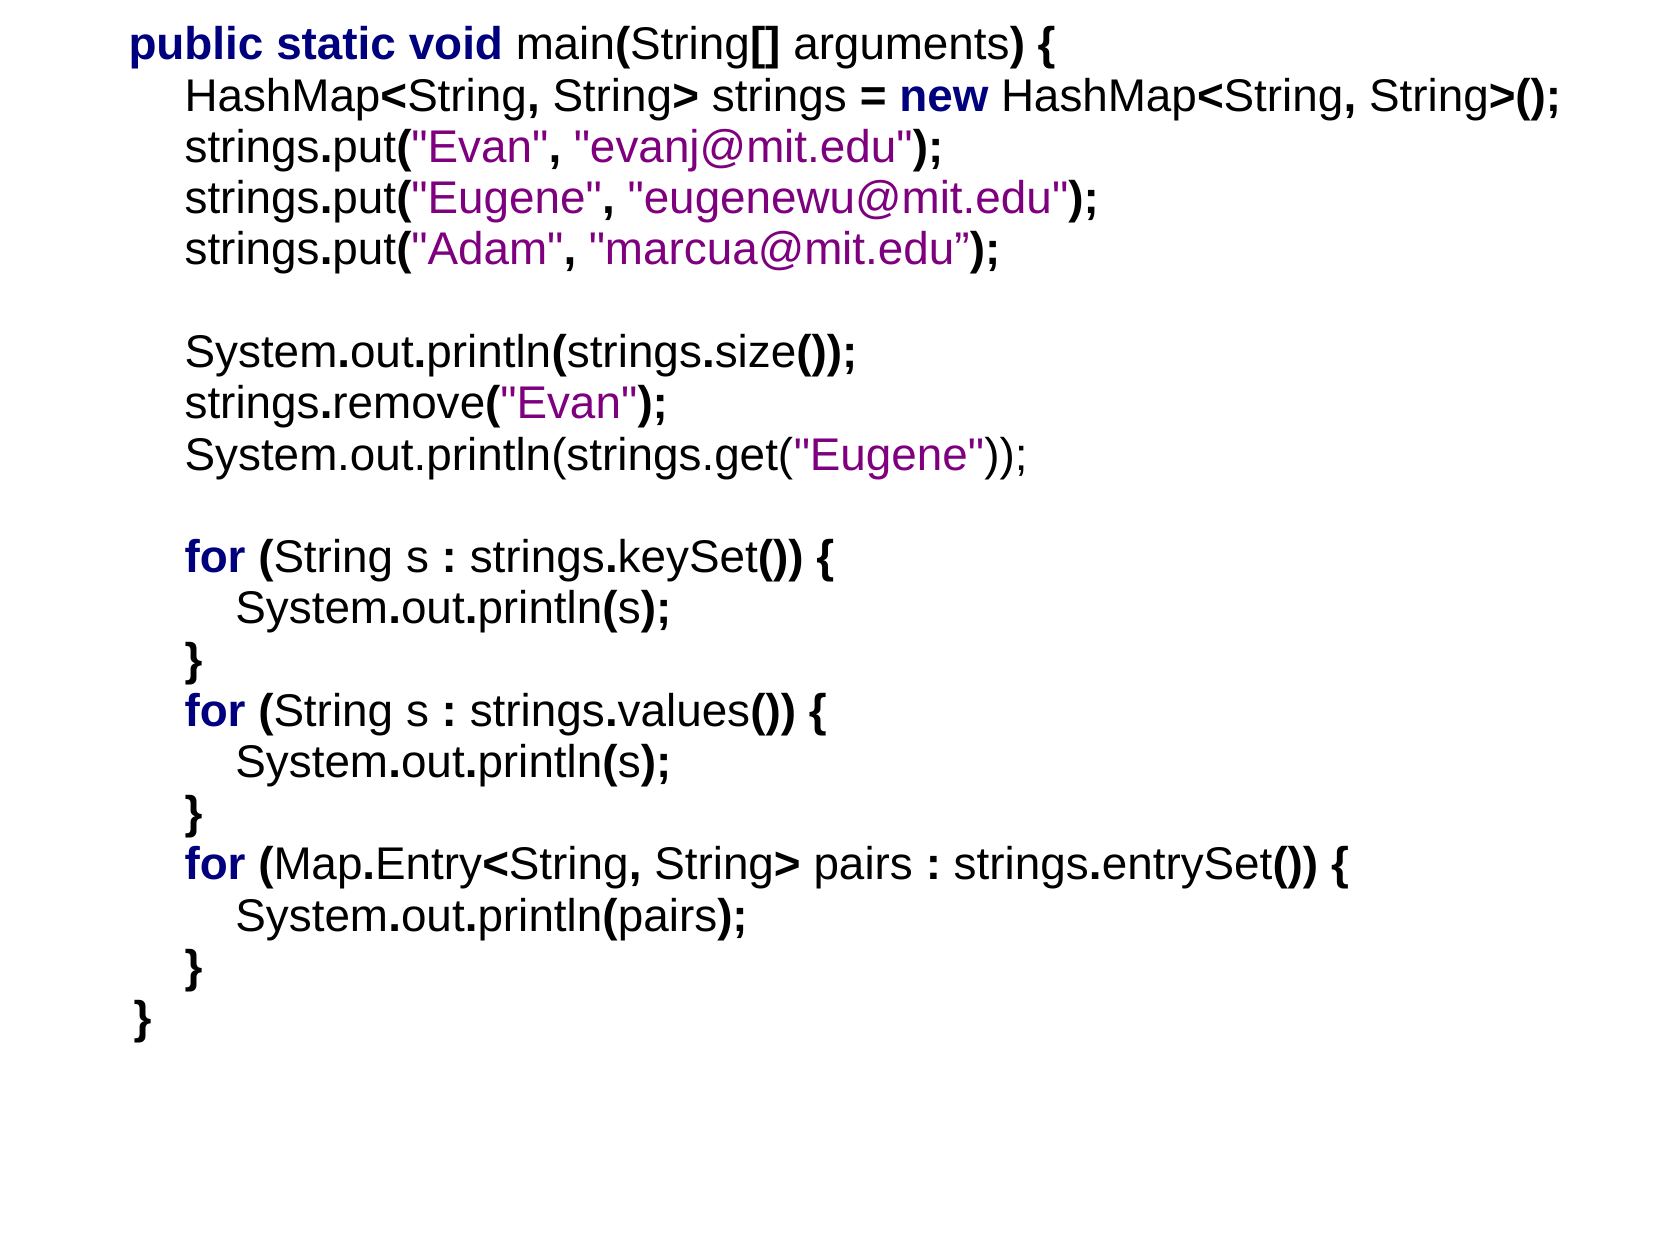

public static void main(String[] arguments) {
 HashMap<String, String> strings = new HashMap<String, String>();
 strings.put("Evan", "evanj@mit.edu");
 strings.put("Eugene", "eugenewu@mit.edu");
 strings.put("Adam", "marcua@mit.edu”);
 System.out.println(strings.size());
 strings.remove("Evan");
 System.out.println(strings.get("Eugene"));
 for (String s : strings.keySet()) {
 System.out.println(s);
 }
 for (String s : strings.values()) {
 System.out.println(s);
 }
 for (Map.Entry<String, String> pairs : strings.entrySet()) {
 System.out.println(pairs);
 }
 }